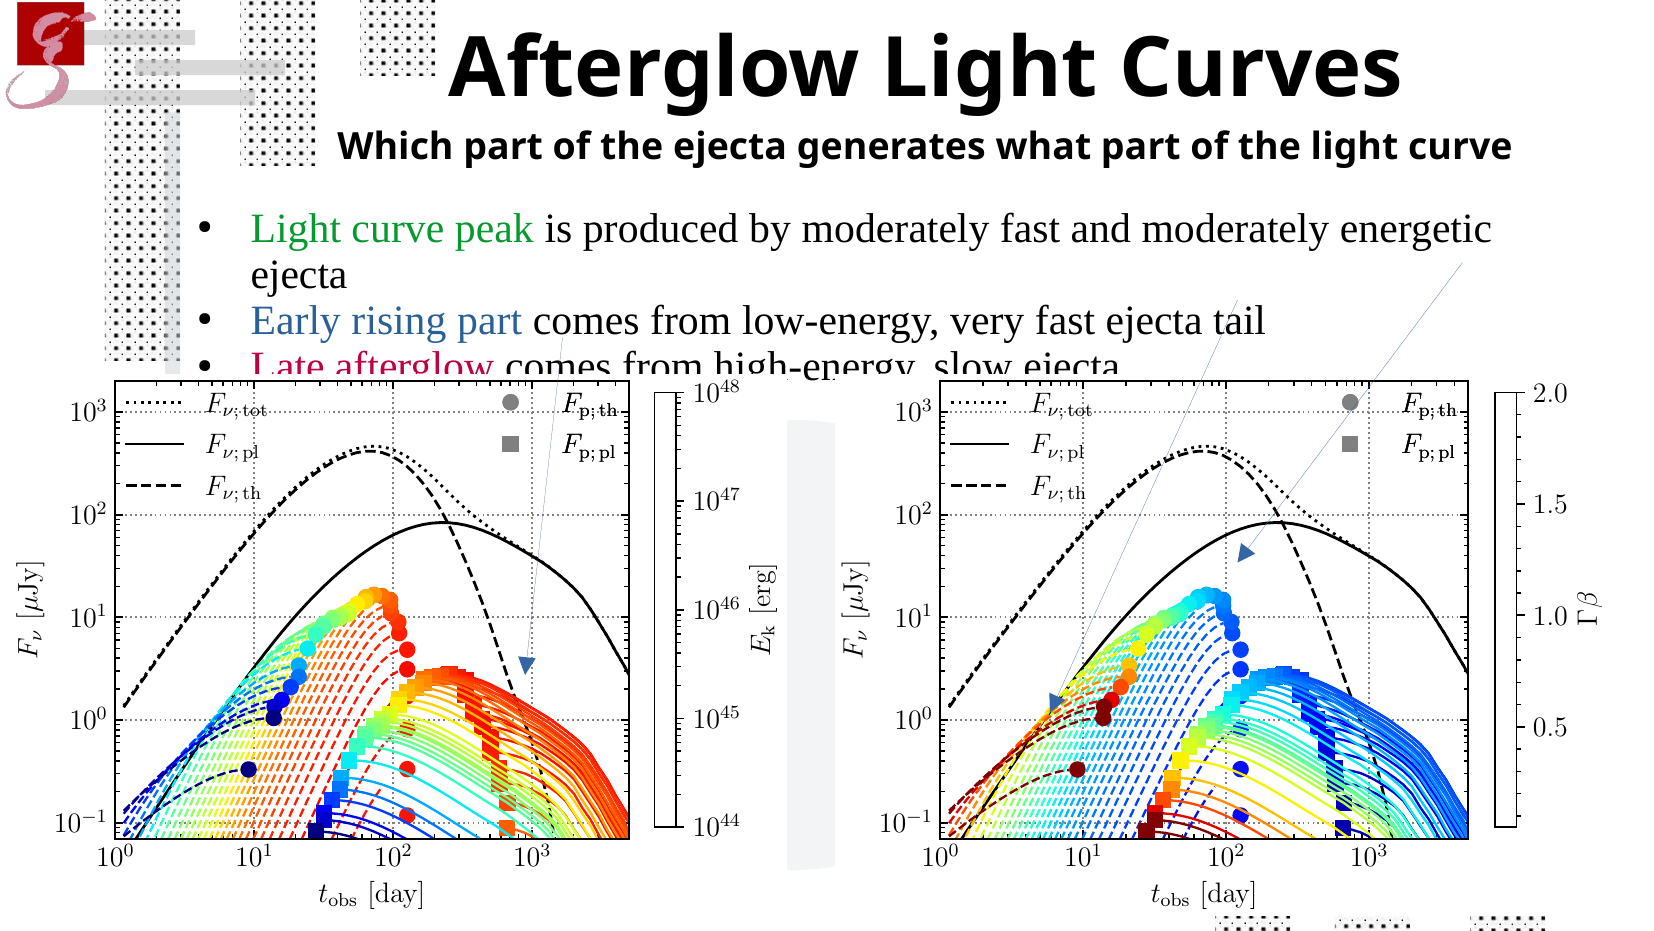

Afterglow Light Curves
Which part of the ejecta generates what part of the light curve
Light curve peak is produced by moderately fast and moderately energetic ejecta
Early rising part comes from low-energy, very fast ejecta tail
Late afterglow comes from high-energy, slow ejecta